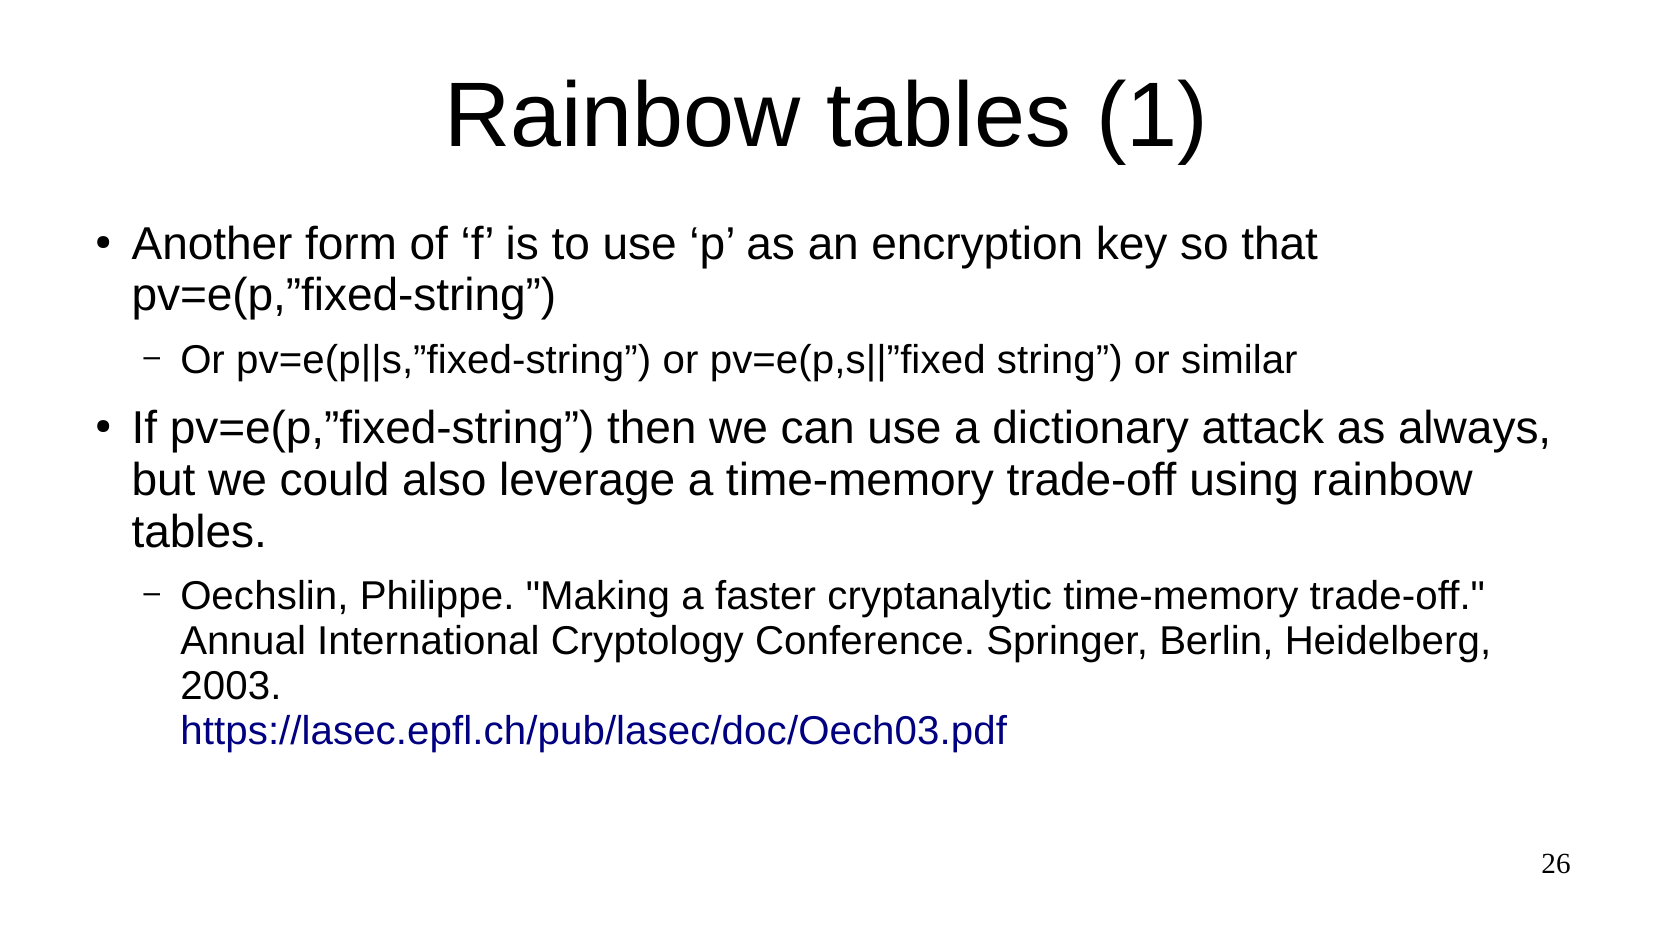

# Rainbow tables (1)
Another form of ‘f’ is to use ‘p’ as an encryption key so that pv=e(p,”fixed-string”)
Or pv=e(p||s,”fixed-string”) or pv=e(p,s||”fixed string”) or similar
If pv=e(p,”fixed-string”) then we can use a dictionary attack as always, but we could also leverage a time-memory trade-off using rainbow tables.
Oechslin, Philippe. "Making a faster cryptanalytic time-memory trade-off." Annual International Cryptology Conference. Springer, Berlin, Heidelberg, 2003.
https://lasec.epfl.ch/pub/lasec/doc/Oech03.pdf
26